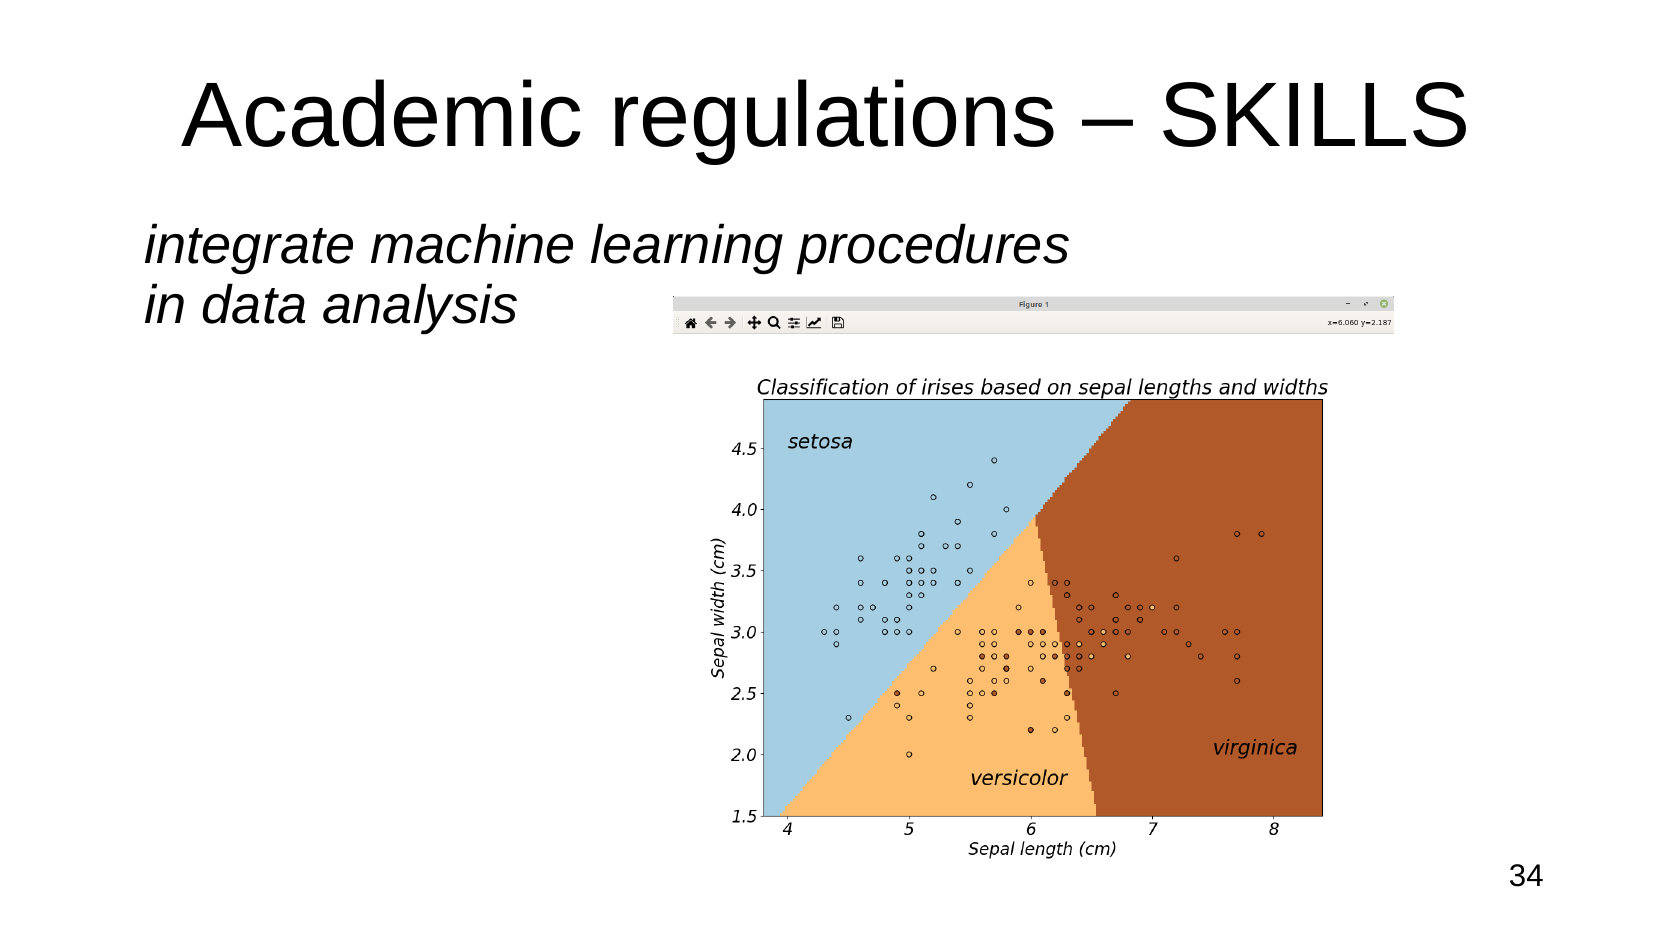

# Academic regulations – SKILLS
integrate machine learning procedures in data analysis